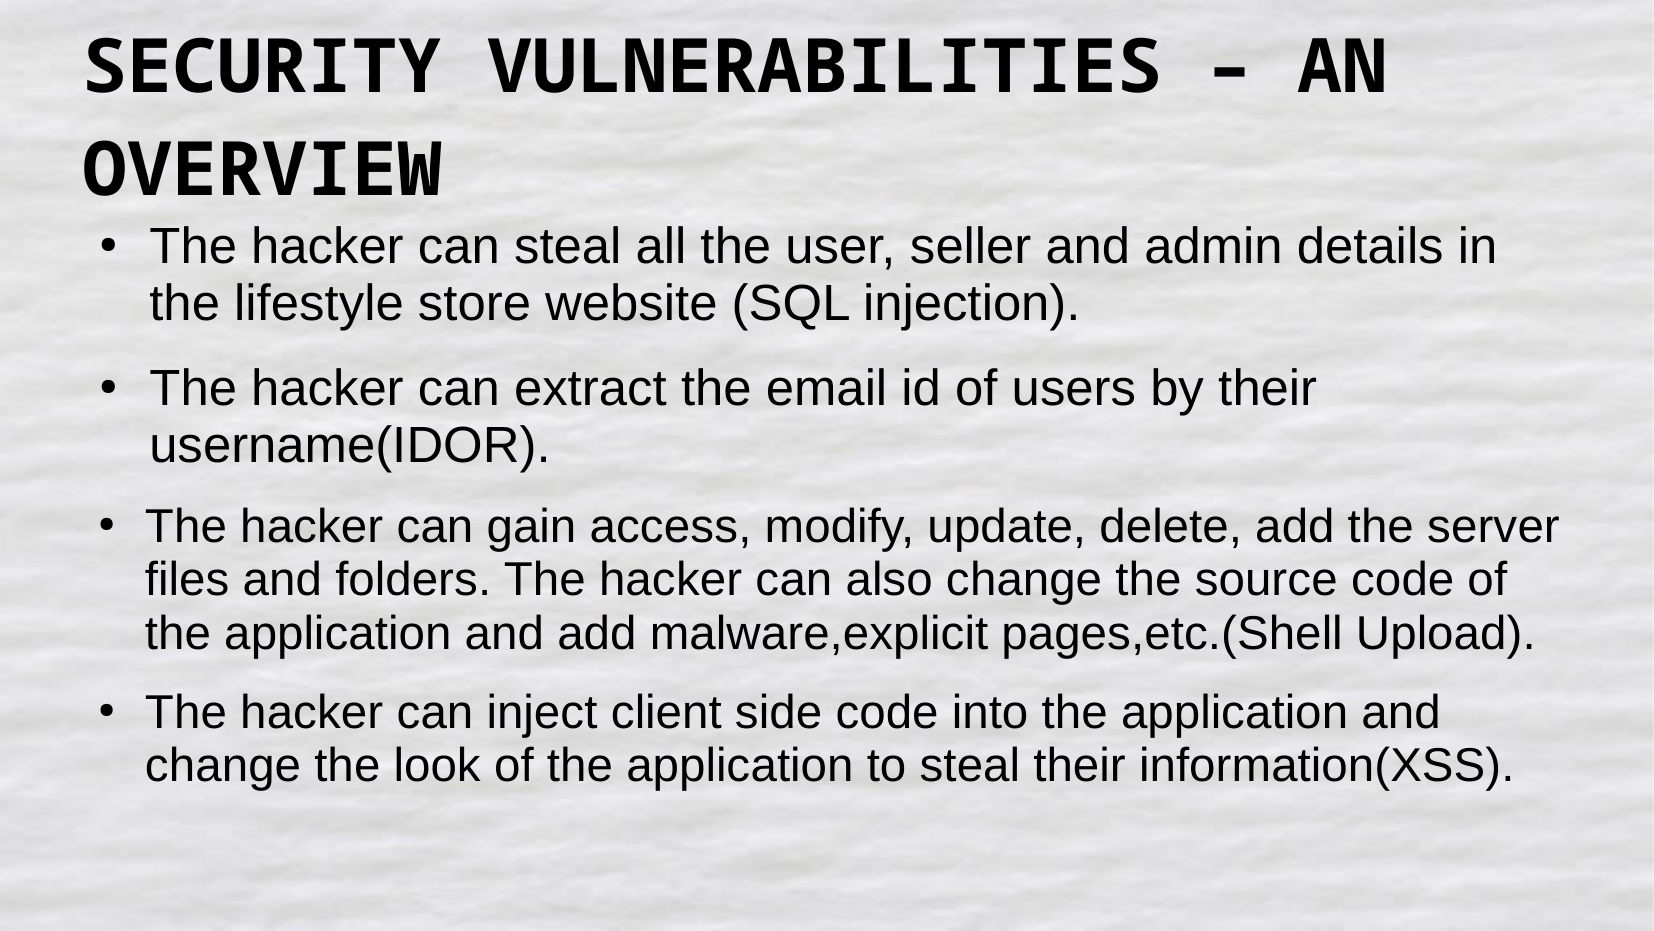

# SECURITY VULNERABILITIES – AN OVERVIEW
The hacker can steal all the user, seller and admin details in the lifestyle store website (SQL injection).
The hacker can extract the email id of users by their username(IDOR).
The hacker can gain access, modify, update, delete, add the server files and folders. The hacker can also change the source code of the application and add malware,explicit pages,etc.(Shell Upload).
The hacker can inject client side code into the application and change the look of the application to steal their information(XSS).